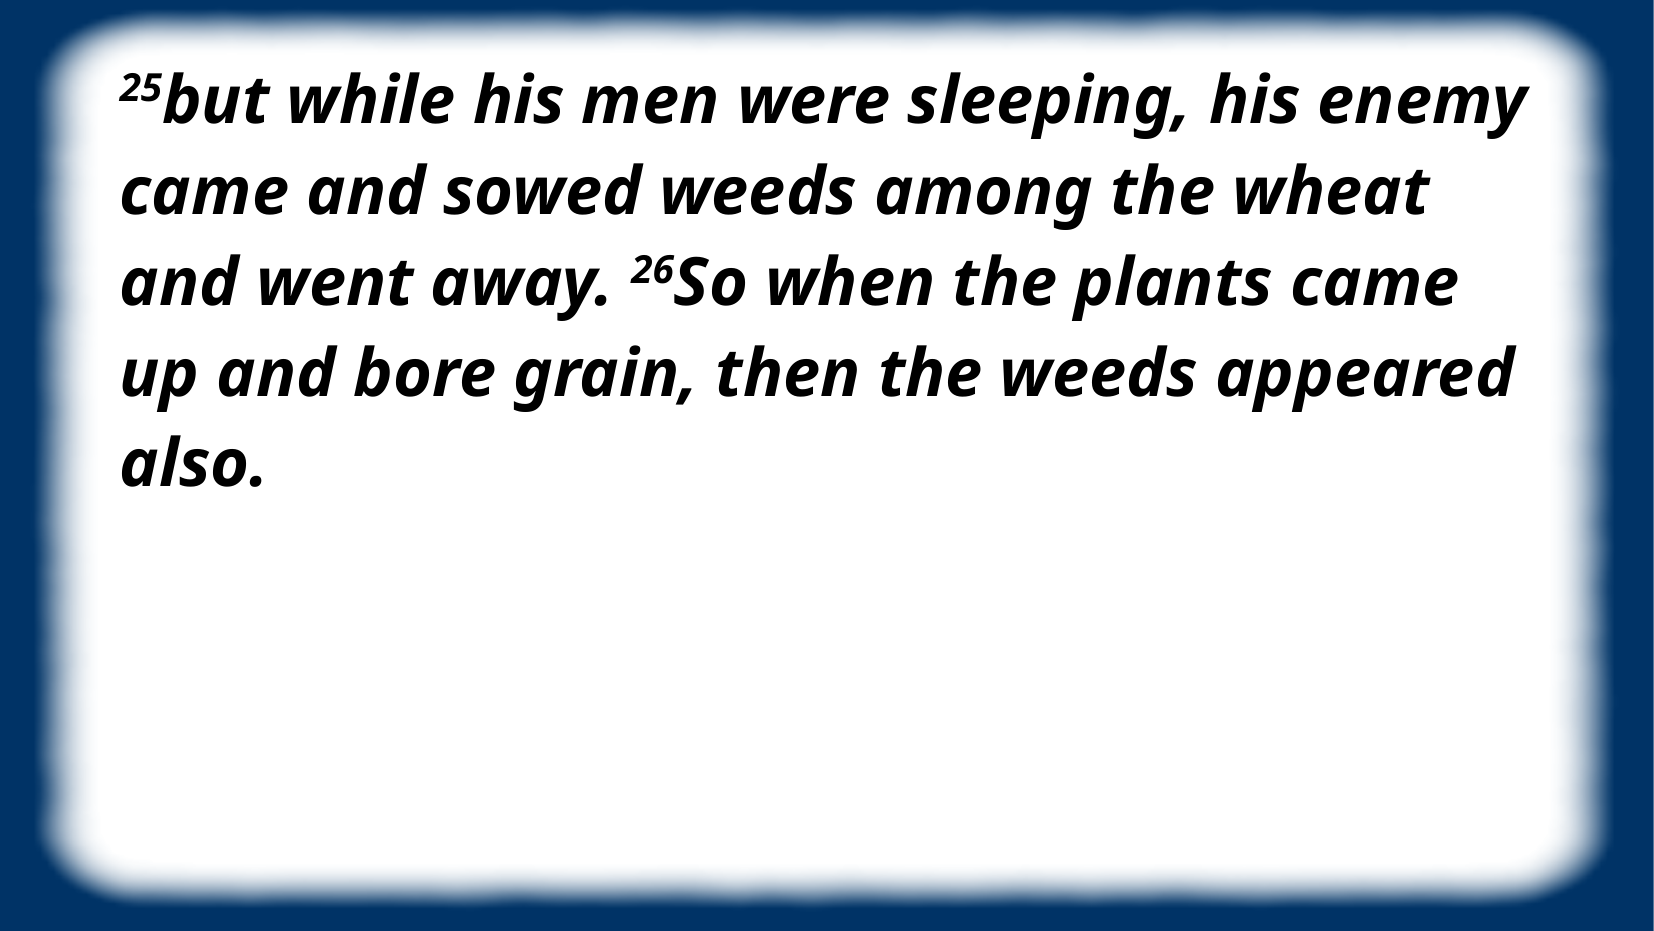

25but while his men were sleeping, his enemy came and sowed weeds among the wheat and went away. 26So when the plants came up and bore grain, then the weeds appeared also.